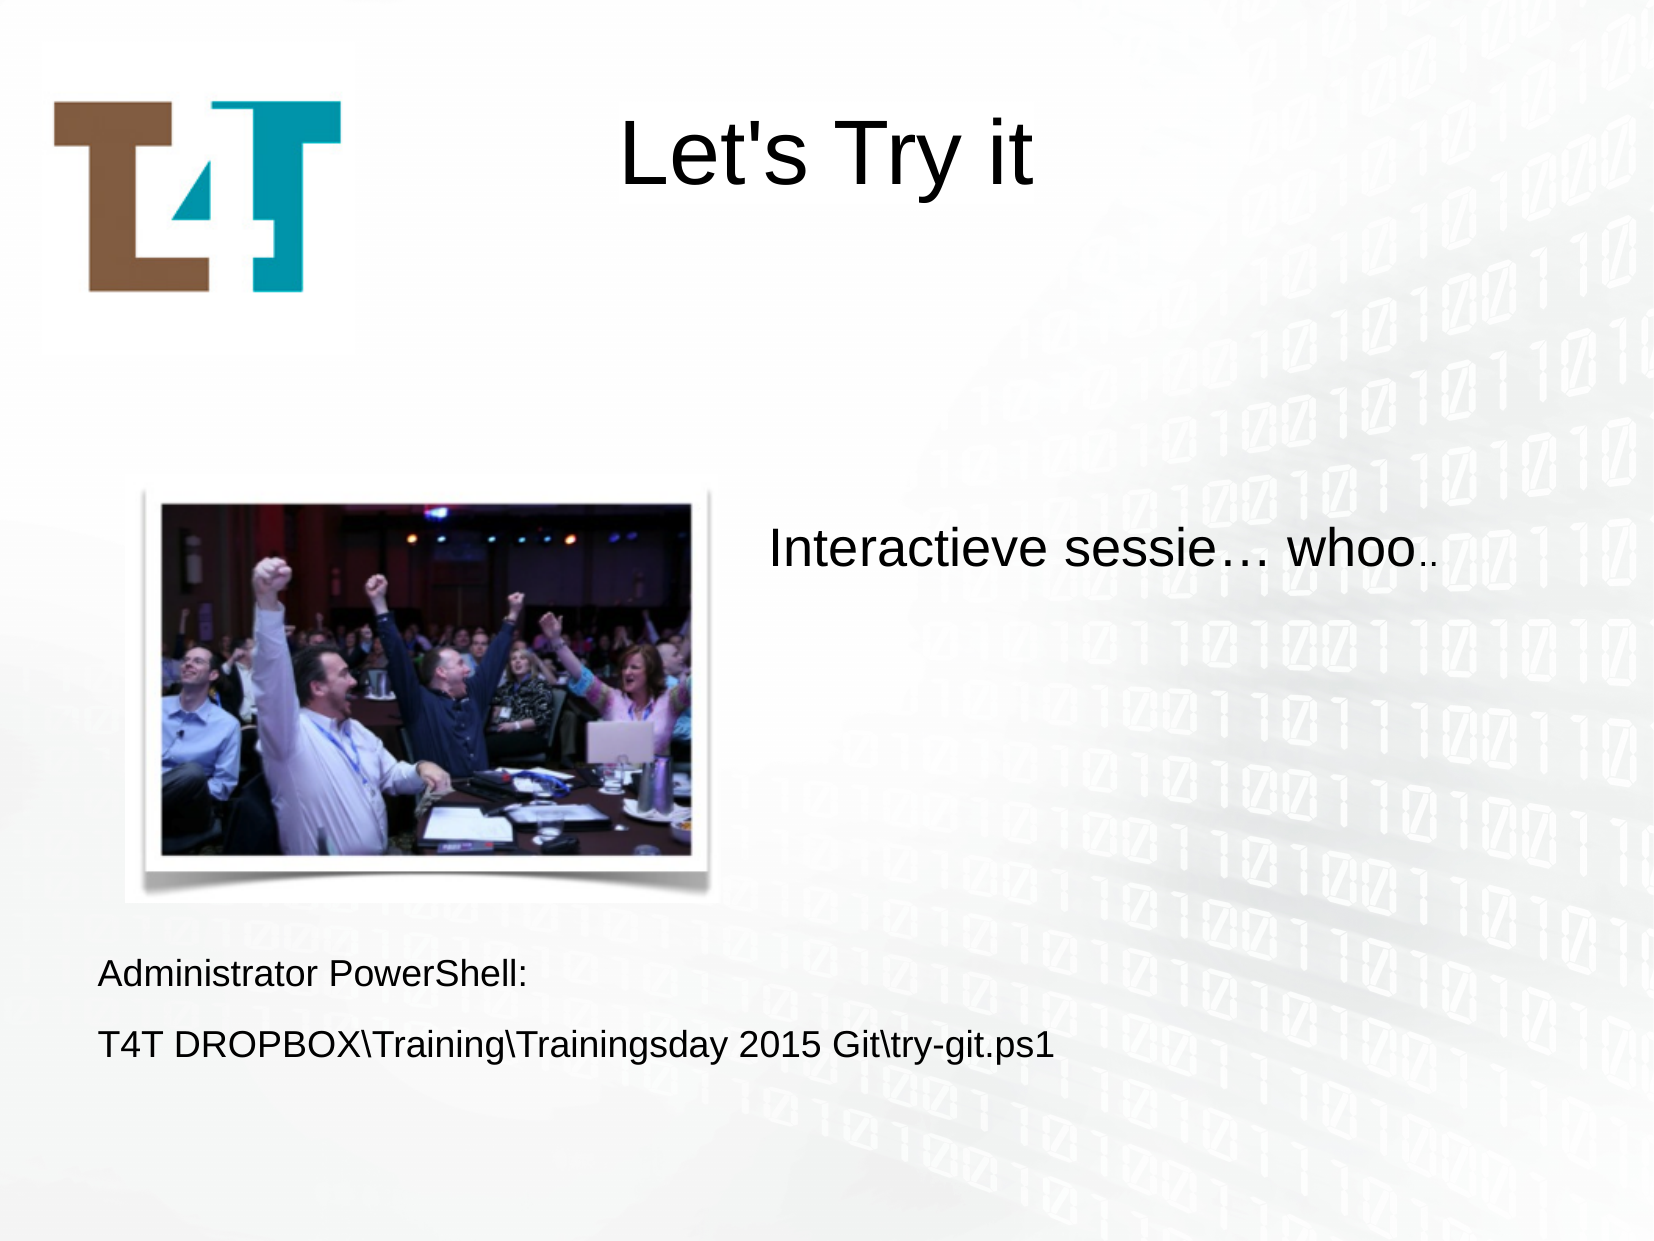

# Let's Try it
Interactieve sessie… whoo..
Administrator PowerShell:
T4T DROPBOX\Training\Trainingsday 2015 Git\try-git.ps1